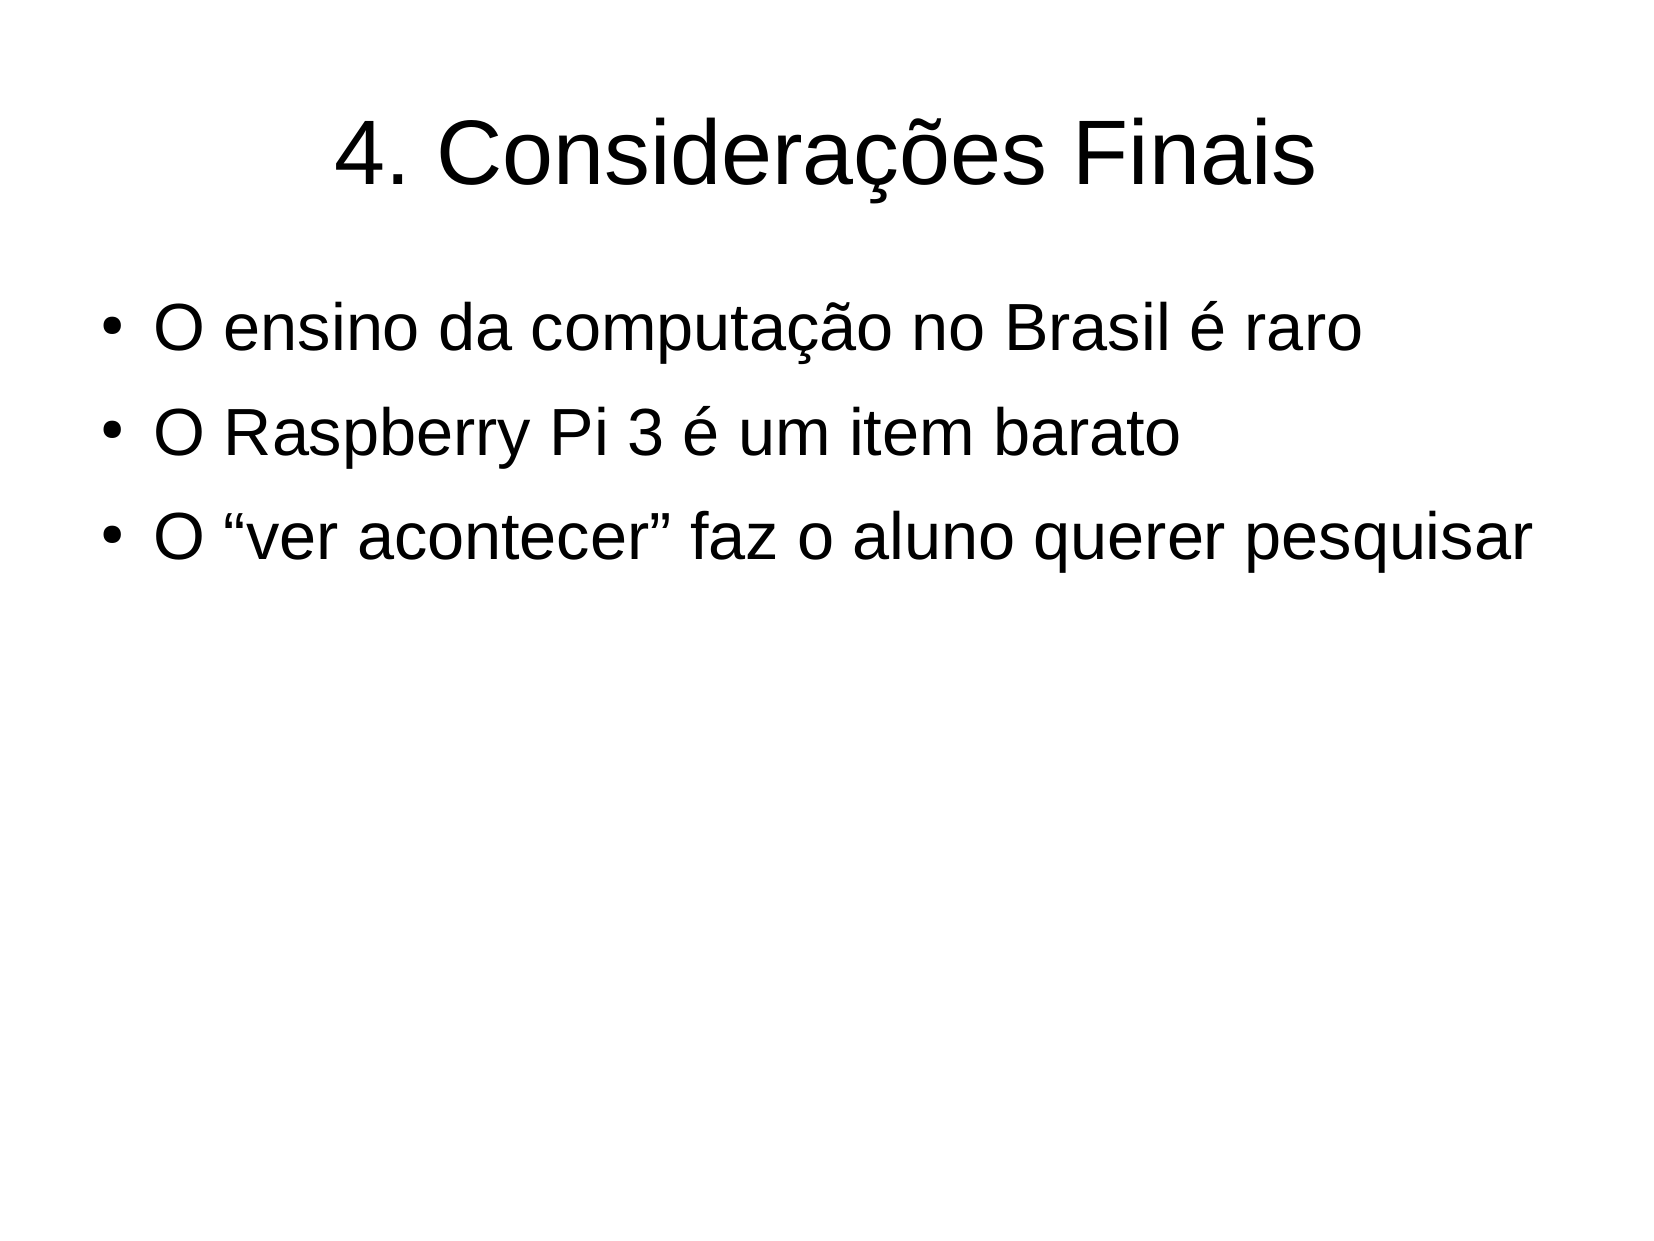

# 4. Considerações Finais
O ensino da computação no Brasil é raro
O Raspberry Pi 3 é um item barato
O “ver acontecer” faz o aluno querer pesquisar